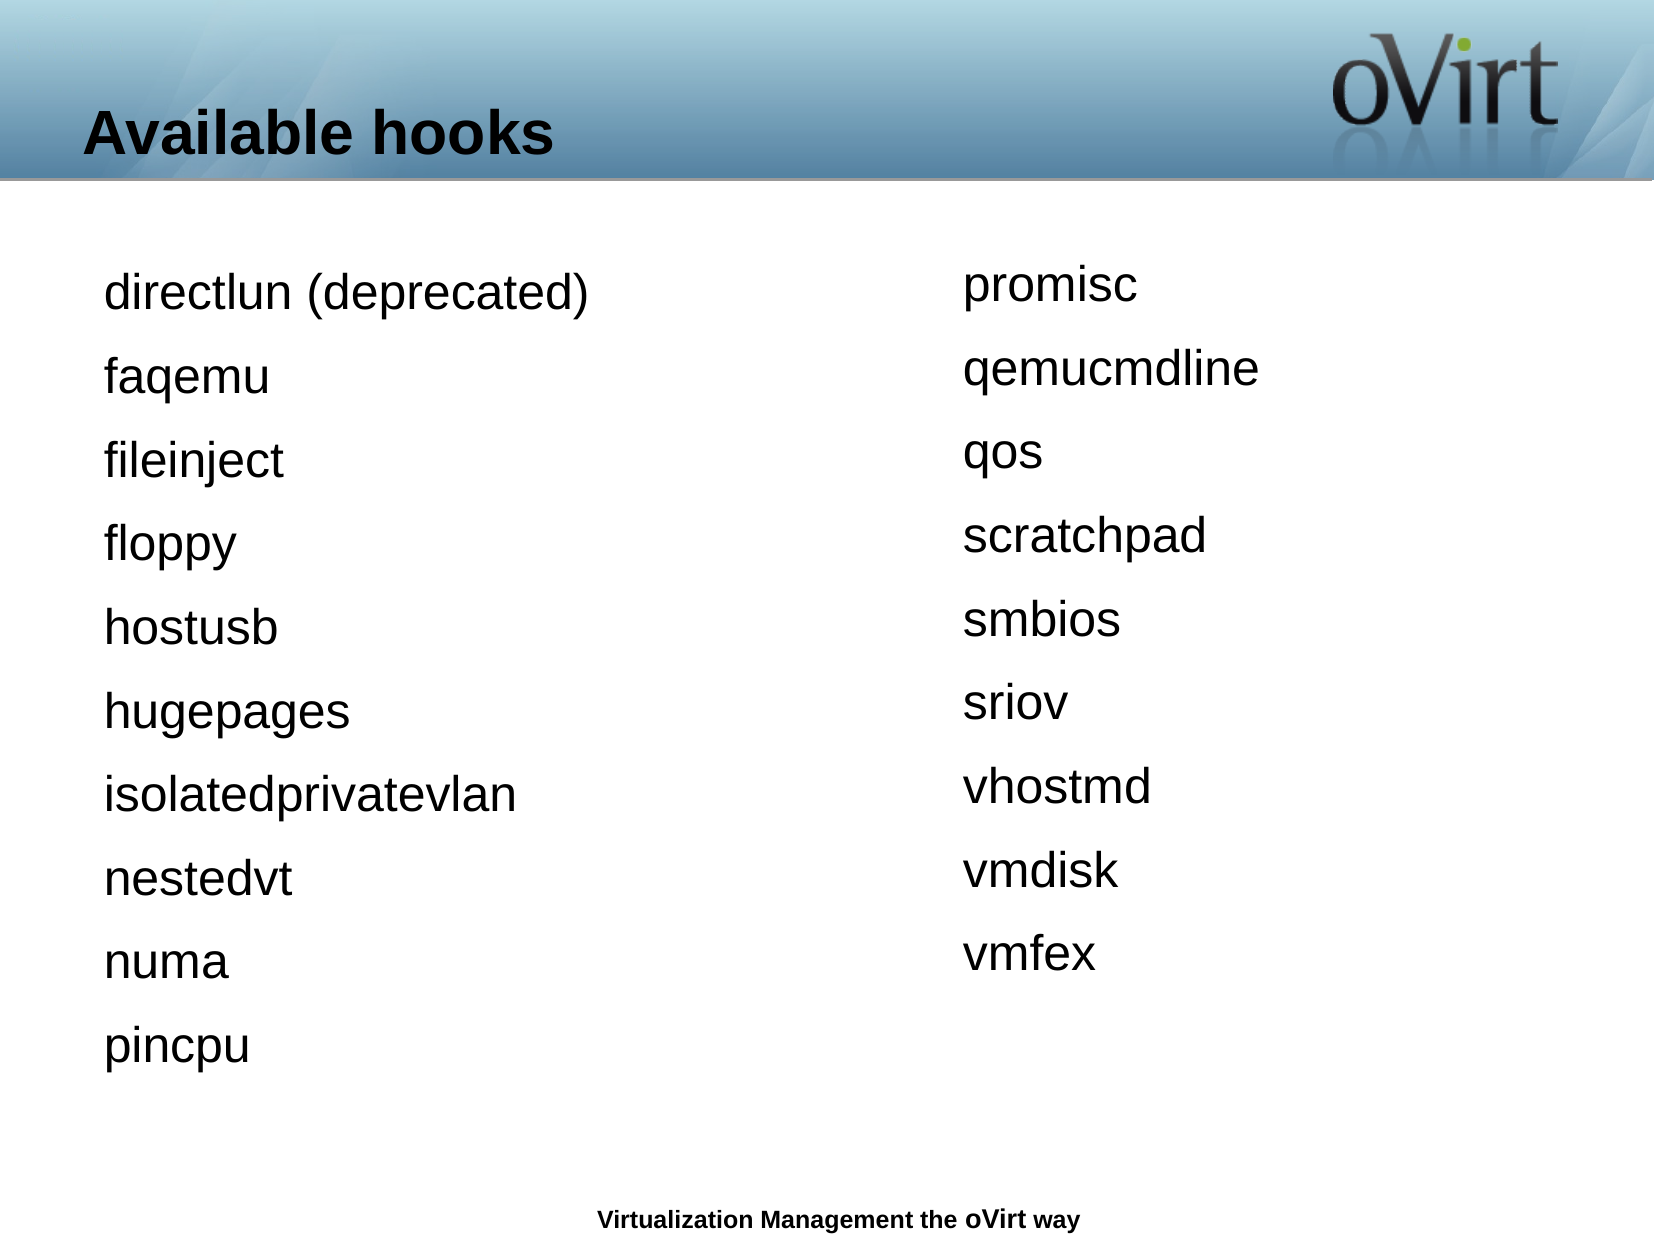

# Available hooks
promisc
qemucmdline
qos
scratchpad
smbios
sriov
vhostmd
vmdisk
vmfex
directlun (deprecated)
faqemu
fileinject
floppy
hostusb
hugepages
isolatedprivatevlan
nestedvt
numa
pincpu